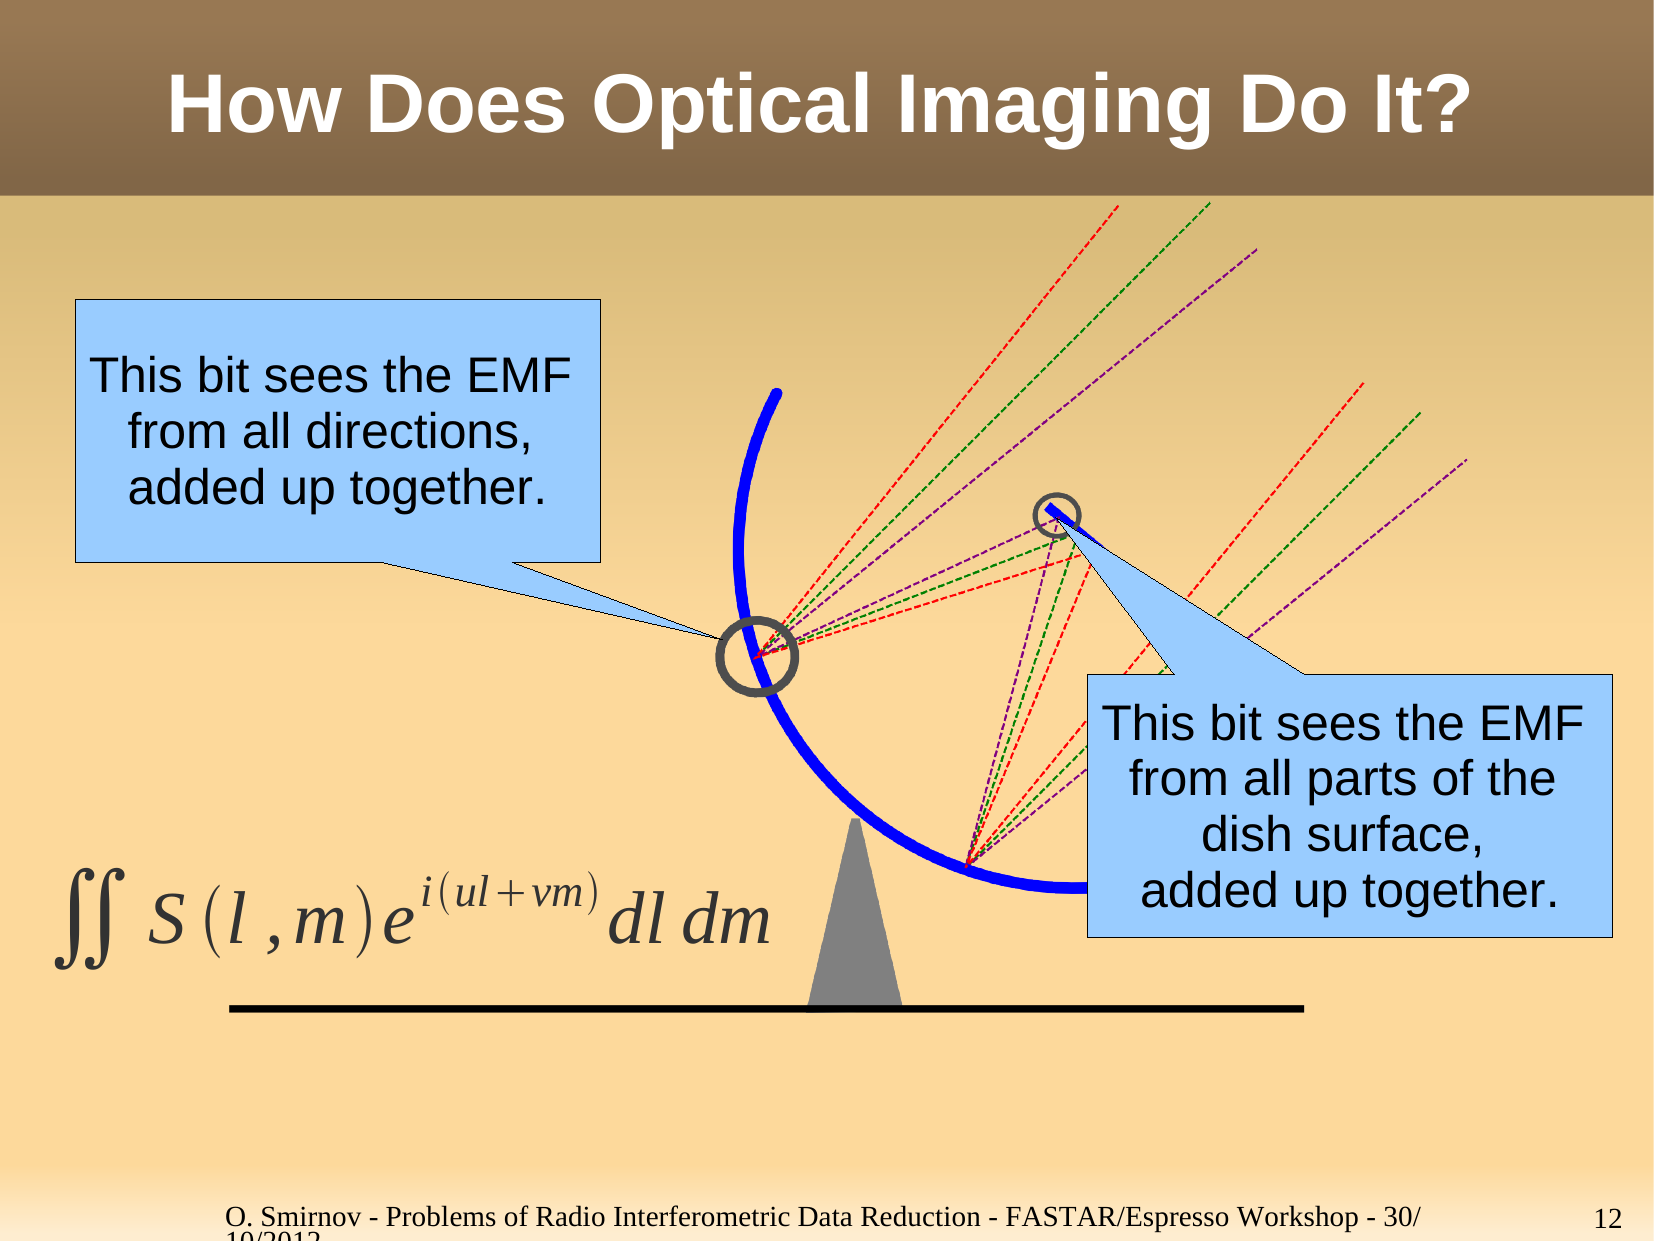

# How Does Optical Imaging Do It?
This bit sees the EMF
from all directions,
added up together.
This bit sees the EMF
from all parts of the
dish surface,
added up together.
O. Smirnov - Problems of Radio Interferometric Data Reduction - FASTAR/Espresso Workshop - 30/10/2012
12